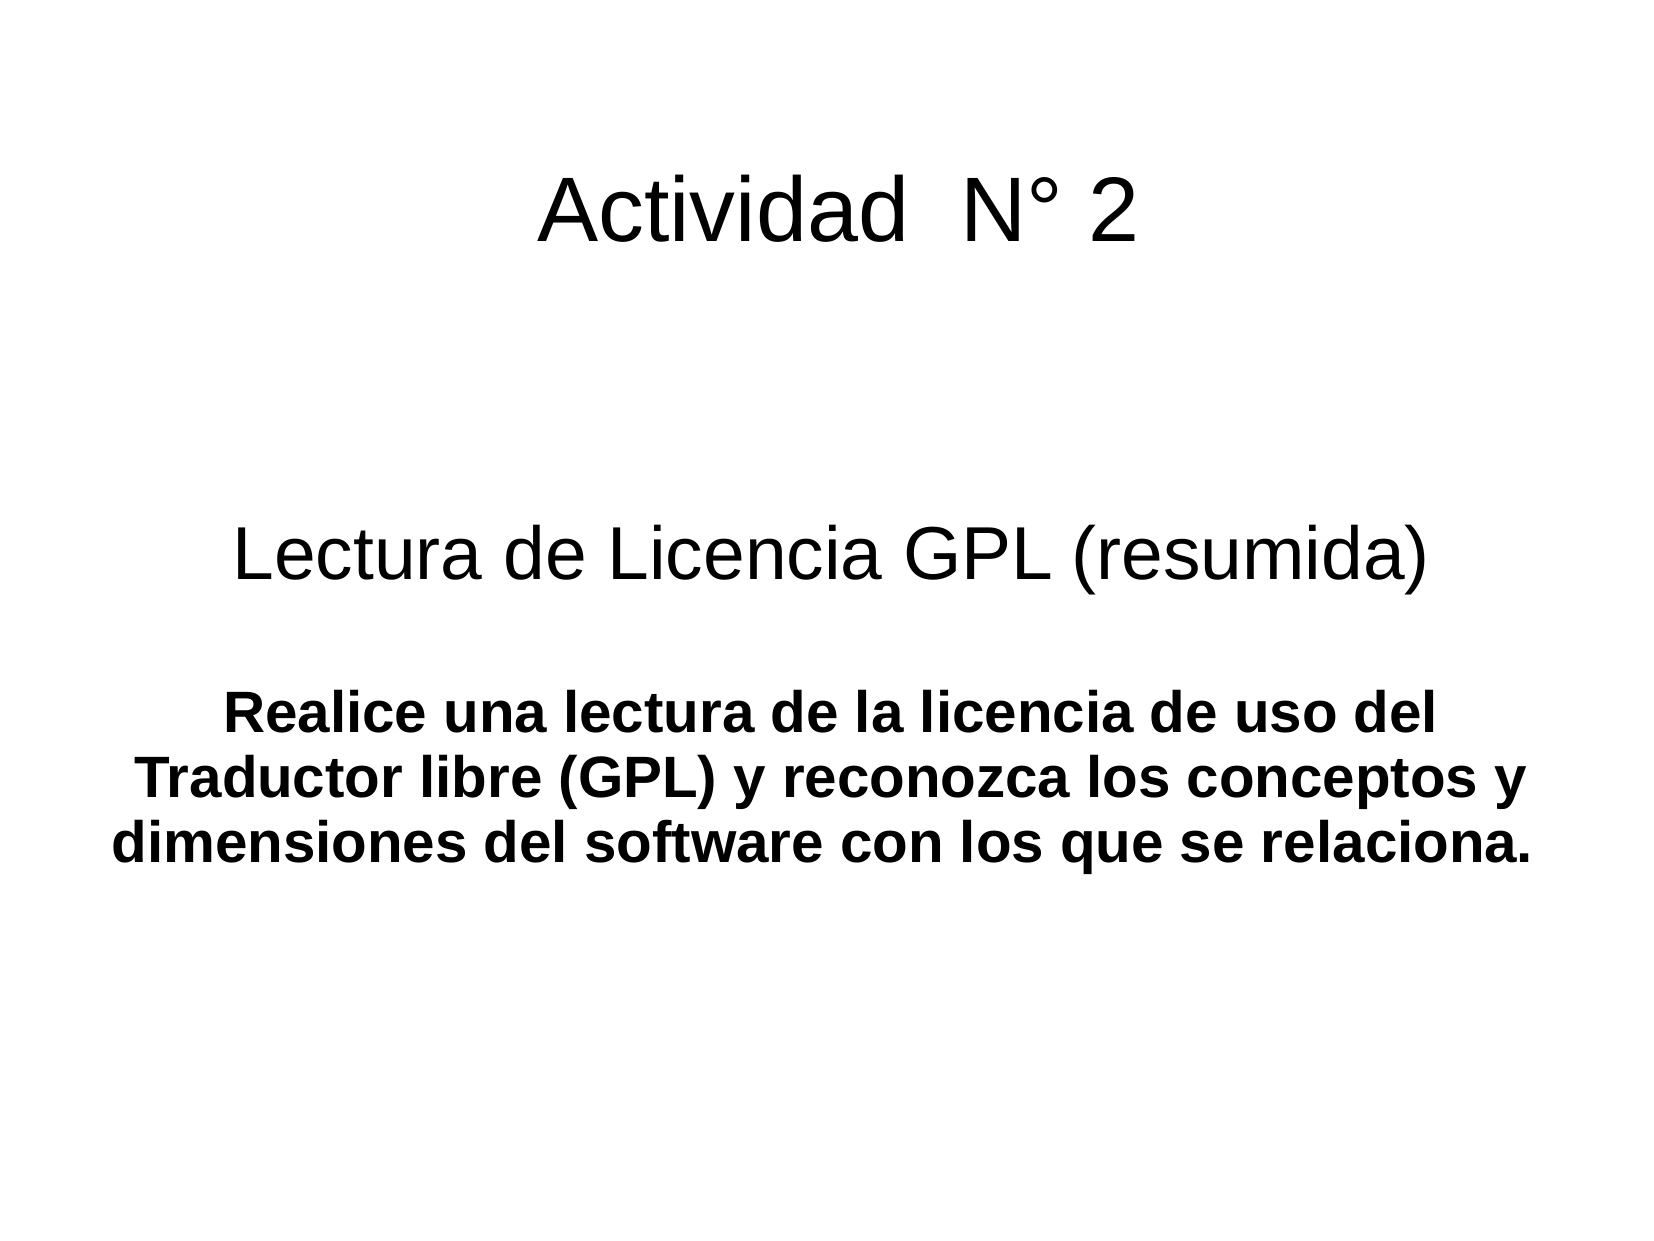

# Actividad N° 2
Lectura de Licencia GPL (resumida)
Realice una lectura de la licencia de uso del Traductor libre (GPL) y reconozca los conceptos y dimensiones del software con los que se relaciona.